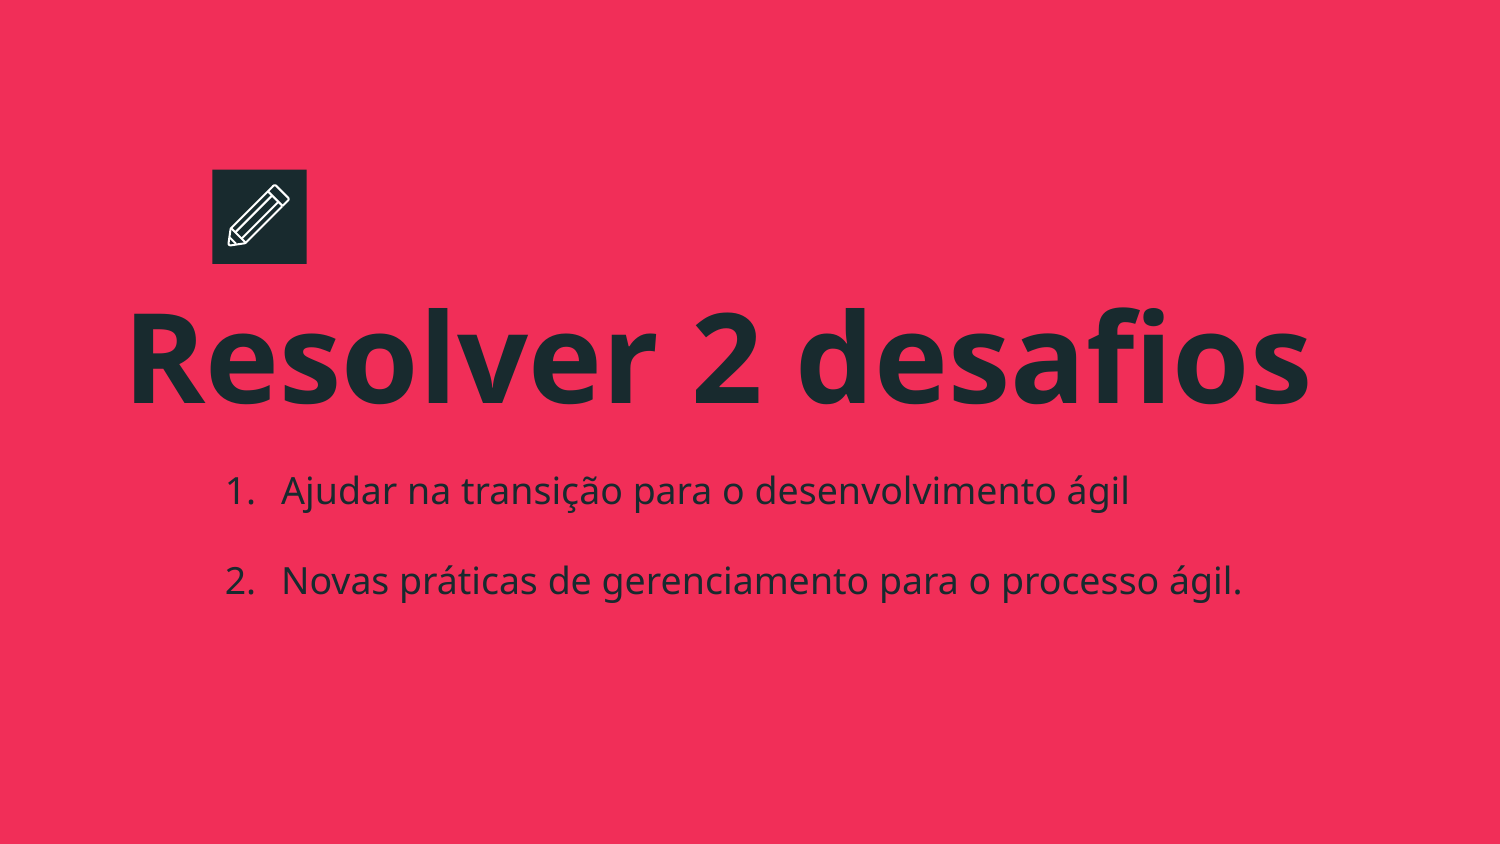

# Resolver 2 desafios
Ajudar na transição para o desenvolvimento ágil
Novas práticas de gerenciamento para o processo ágil.